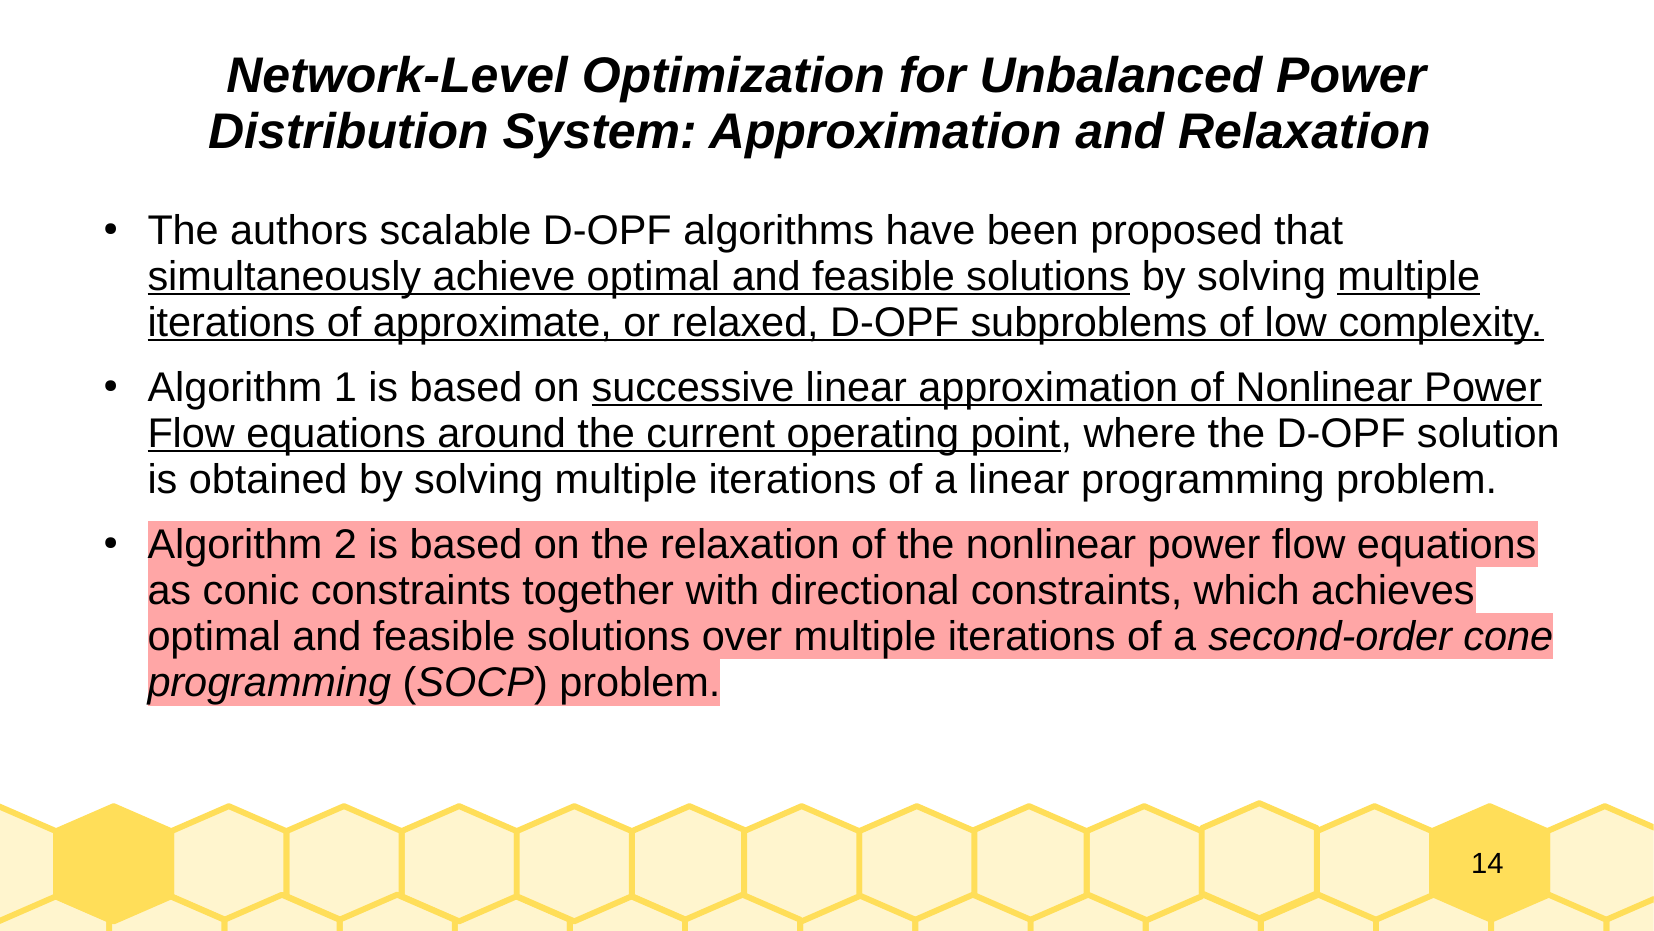

# Network-Level Optimization for Unbalanced Power Distribution System: Approximation and Relaxation
The authors scalable D-OPF algorithms have been proposed that simultaneously achieve optimal and feasible solutions by solving multiple iterations of approximate, or relaxed, D-OPF subproblems of low complexity.
Algorithm 1 is based on successive linear approximation of Nonlinear Power Flow equations around the current operating point, where the D-OPF solution is obtained by solving multiple iterations of a linear programming problem.
Algorithm 2 is based on the relaxation of the nonlinear power flow equations as conic constraints together with directional constraints, which achieves optimal and feasible solutions over multiple iterations of a second-order cone programming (SOCP) problem.